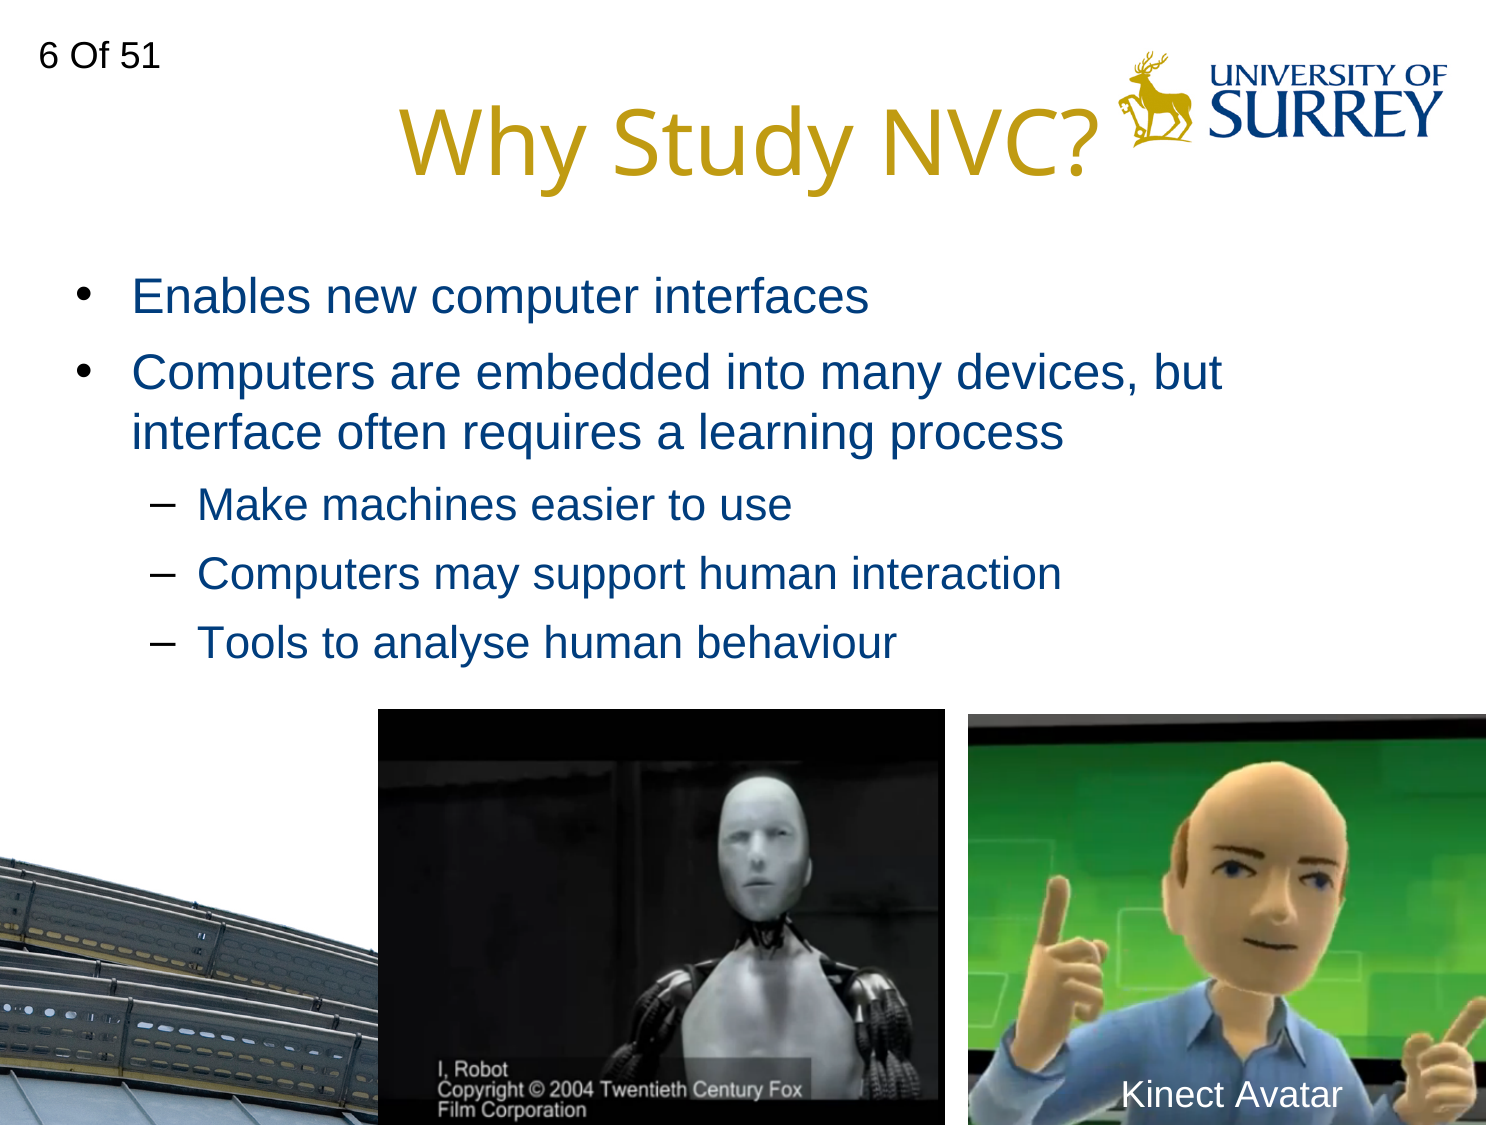

# Why Study NVC?
Enables new computer interfaces
Computers are embedded into many devices, but interface often requires a learning process
Make machines easier to use
Computers may support human interaction
Tools to analyse human behaviour
Kinect Avatar